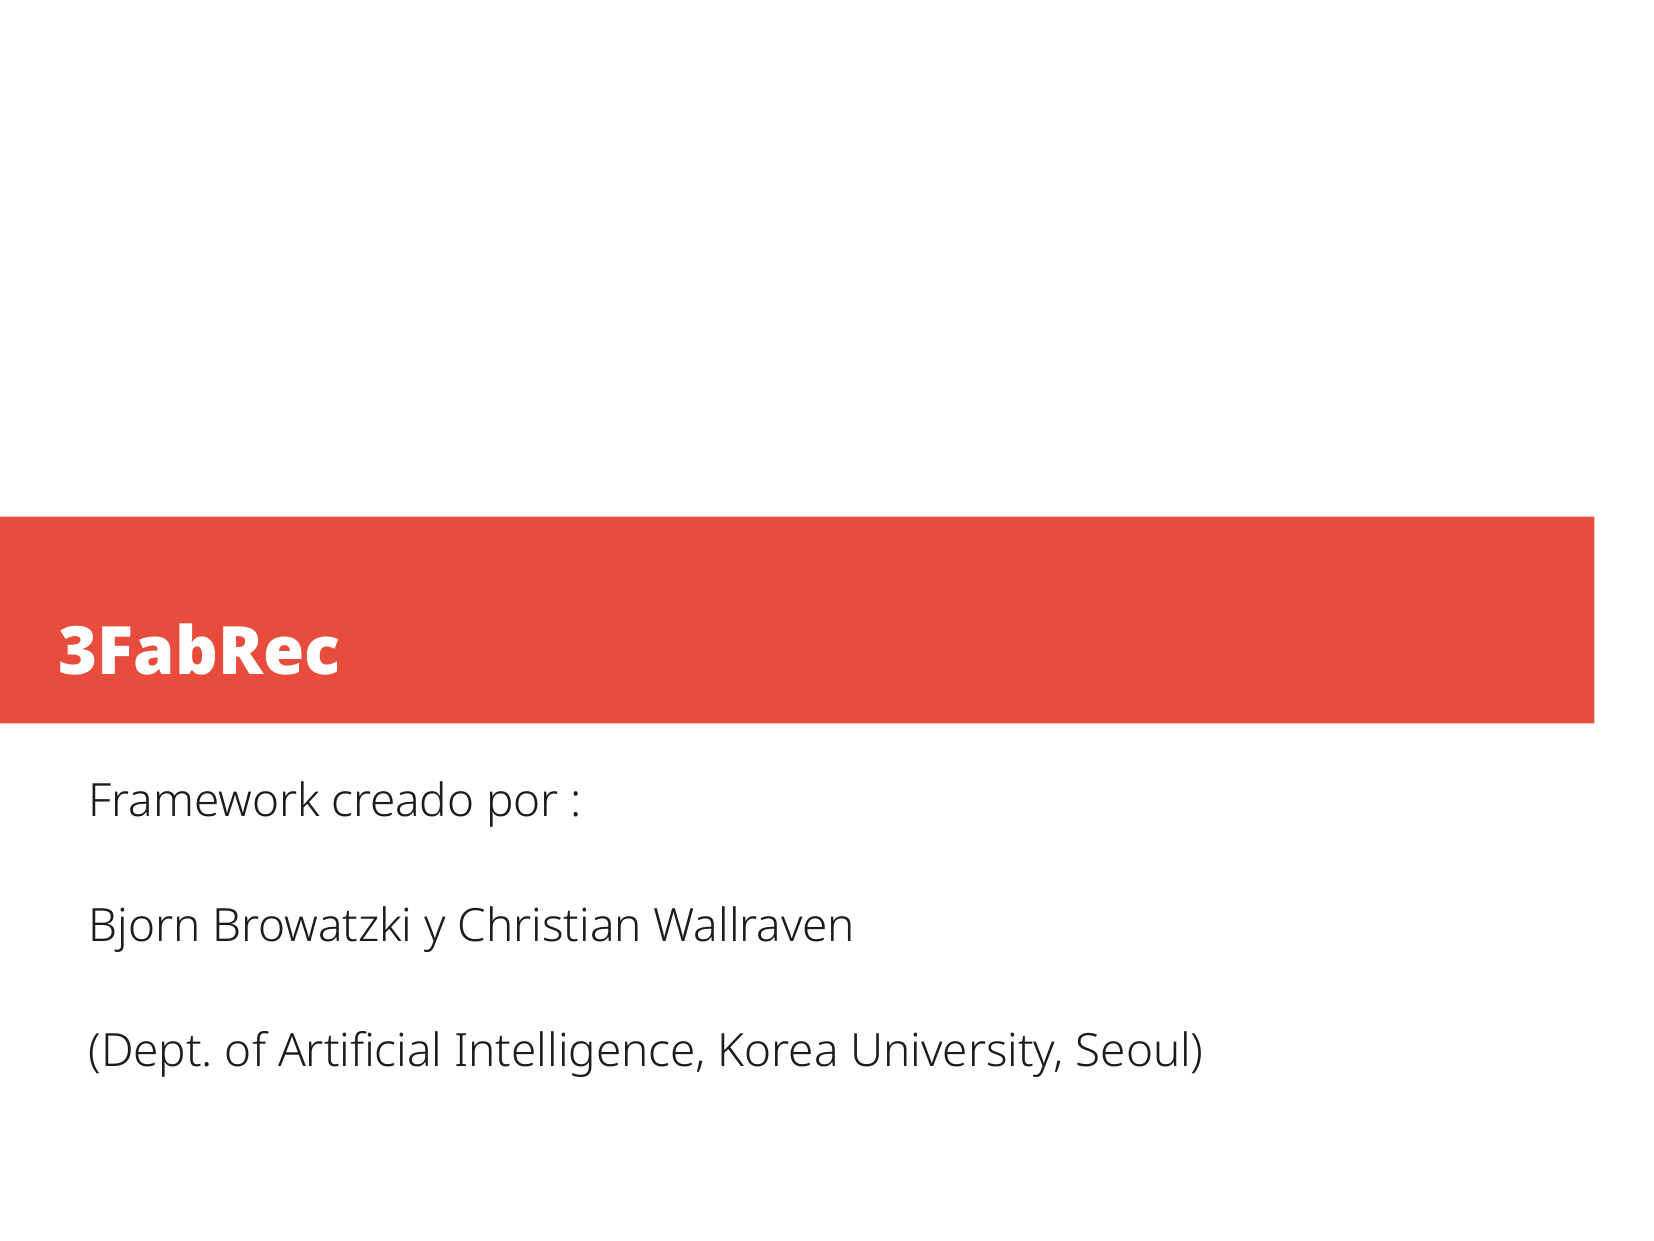

# 3FabRec
Framework creado por :
Bjorn Browatzki y Christian Wallraven
(Dept. of Artificial Intelligence, Korea University, Seoul)